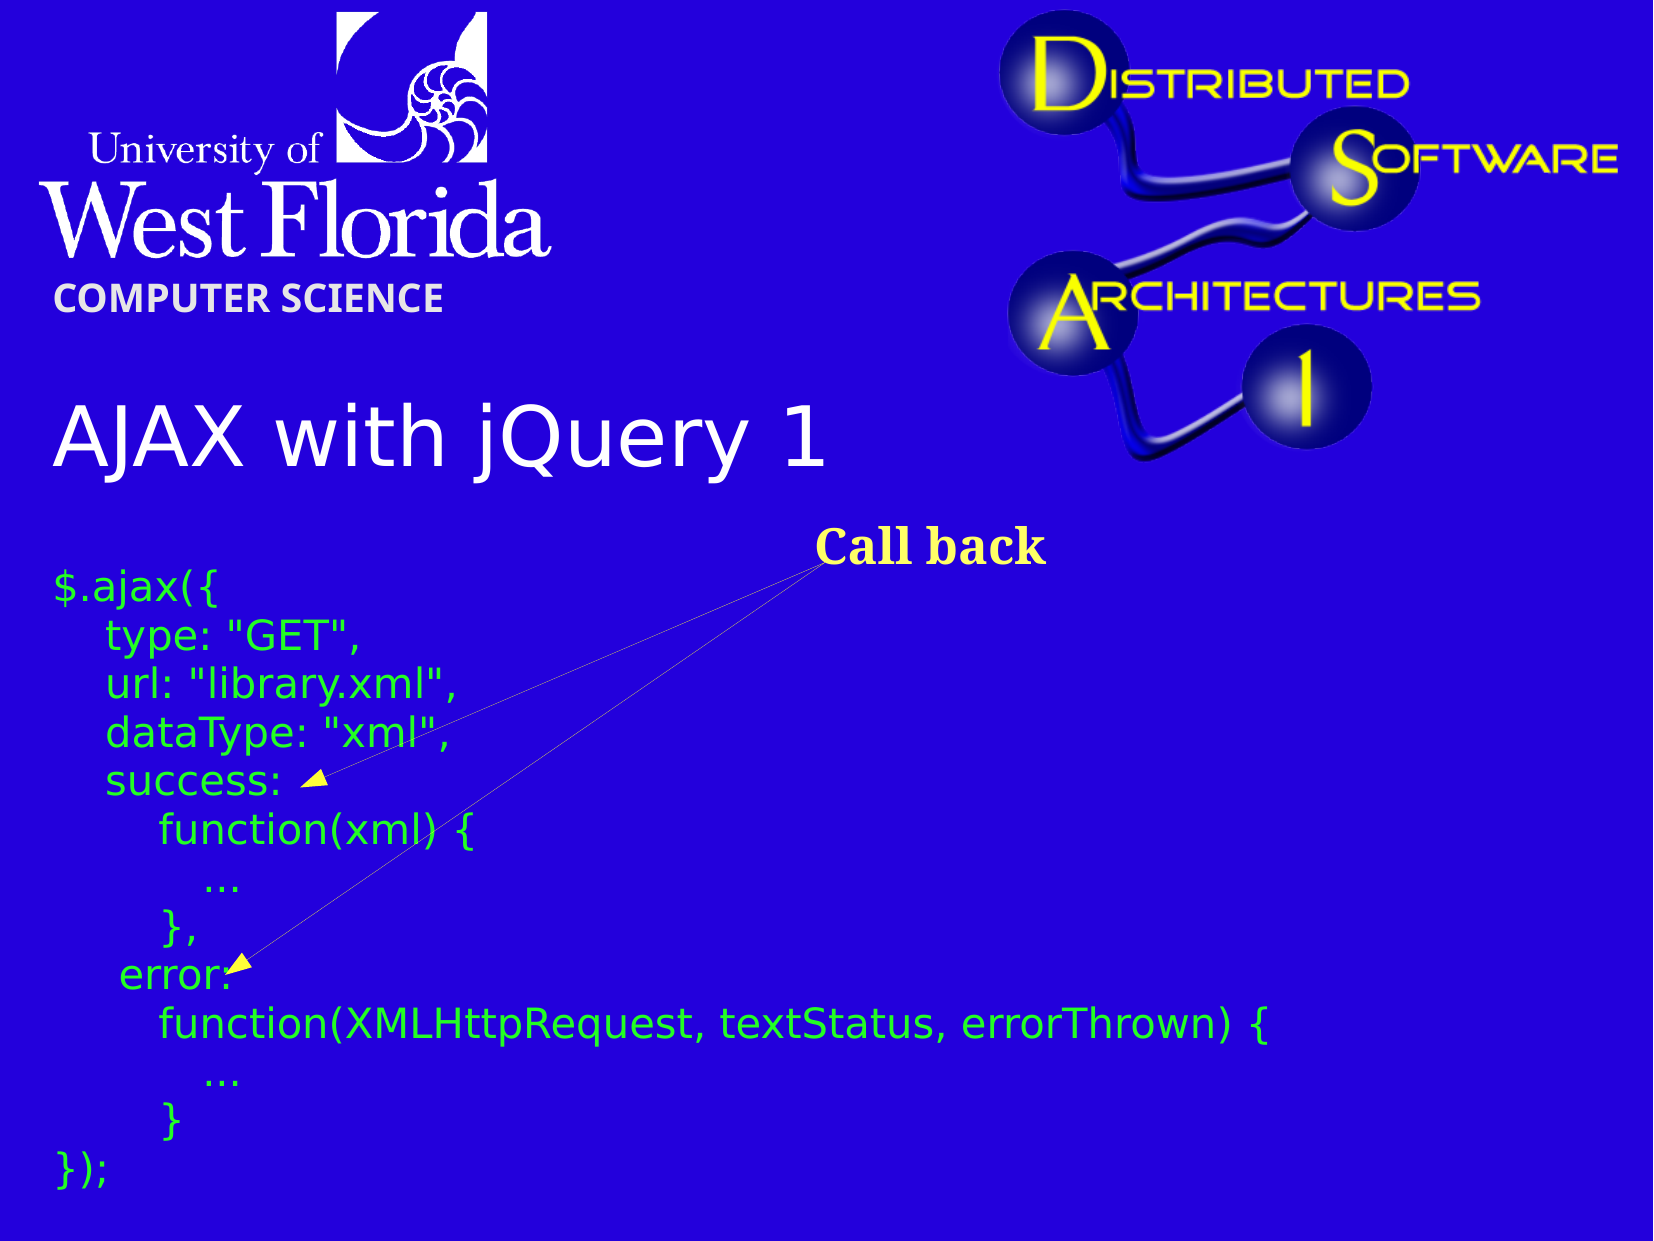

COMPUTER SCIENCE
AJAX with jQuery 1
$.ajax({
 type: "GET",
 url: "library.xml",
 dataType: "xml",
 success:
 function(xml) {
	...
 },
 error:
 function(XMLHttpRequest, textStatus, errorThrown) {
	...
 }
});
Call back